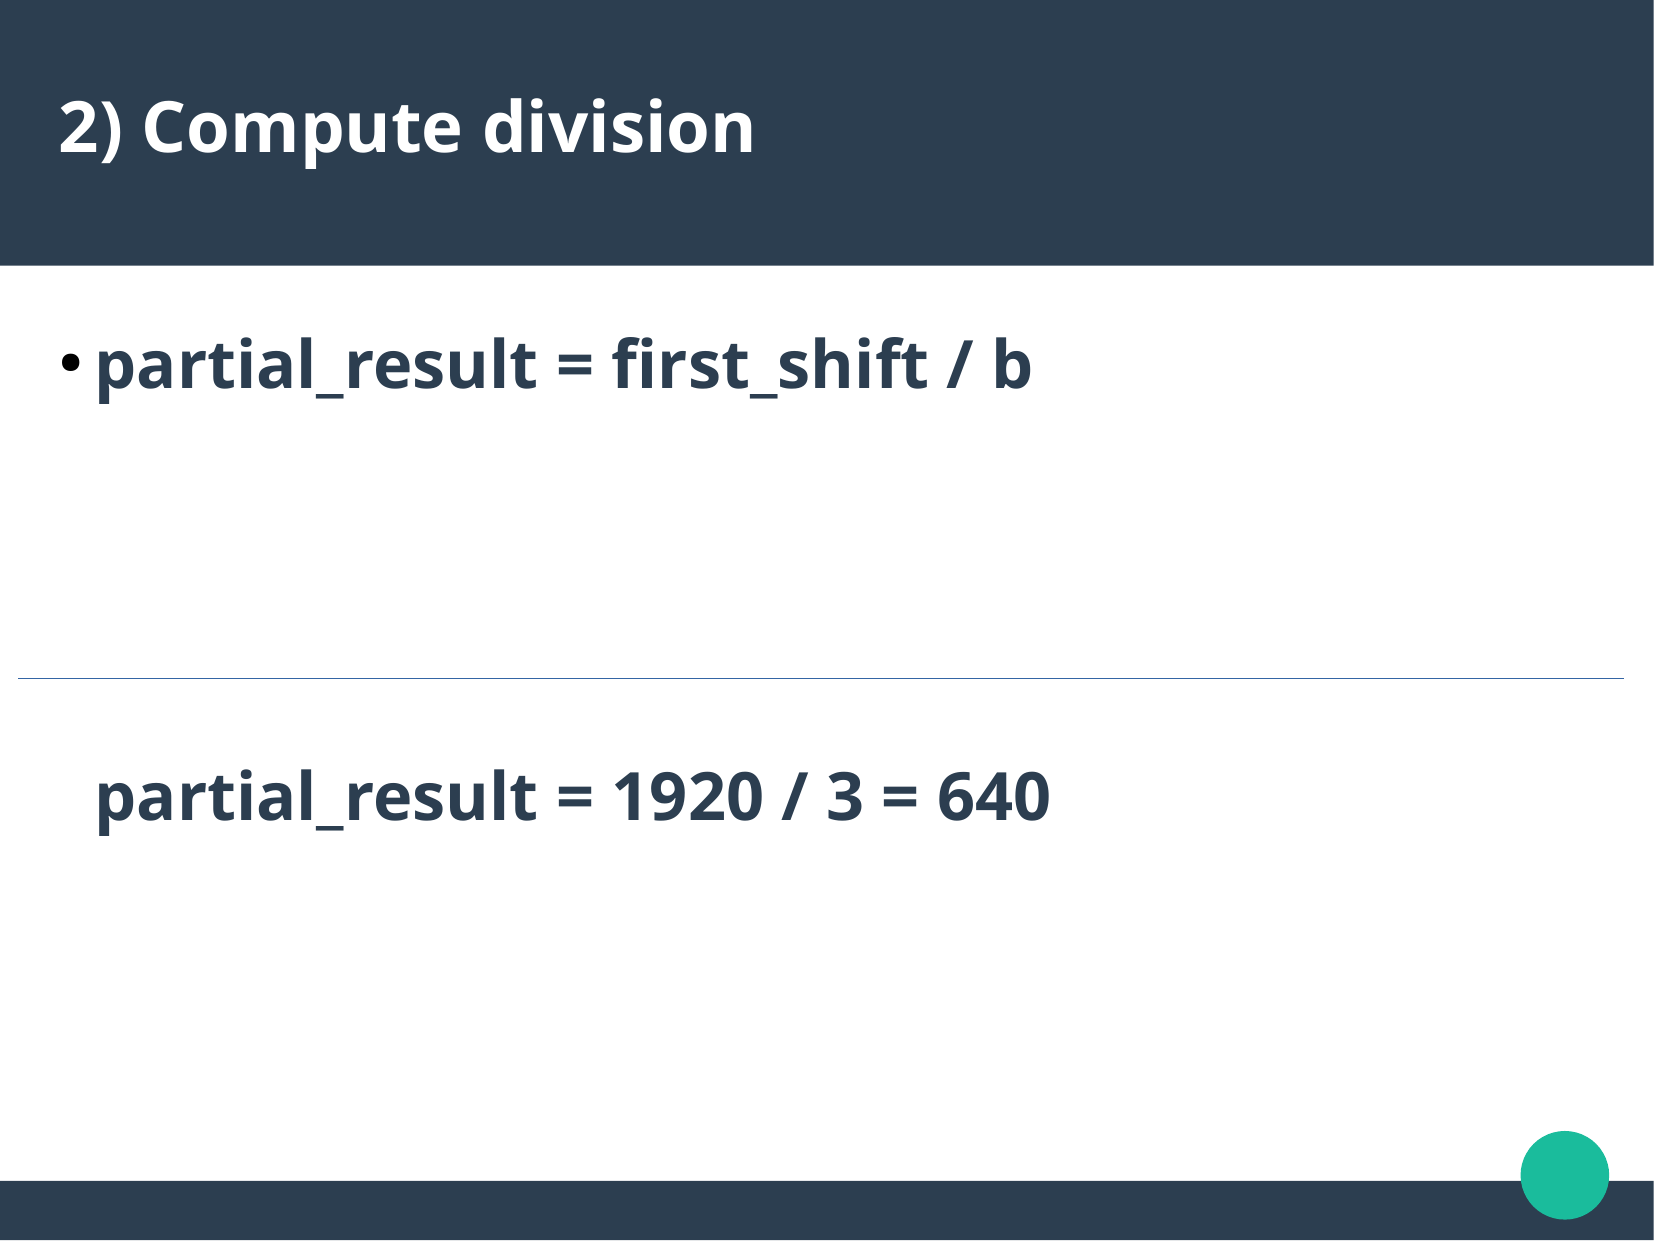

# 2) Compute division
partial_result = first_shift / b
partial_result = 1920 / 3 = 640